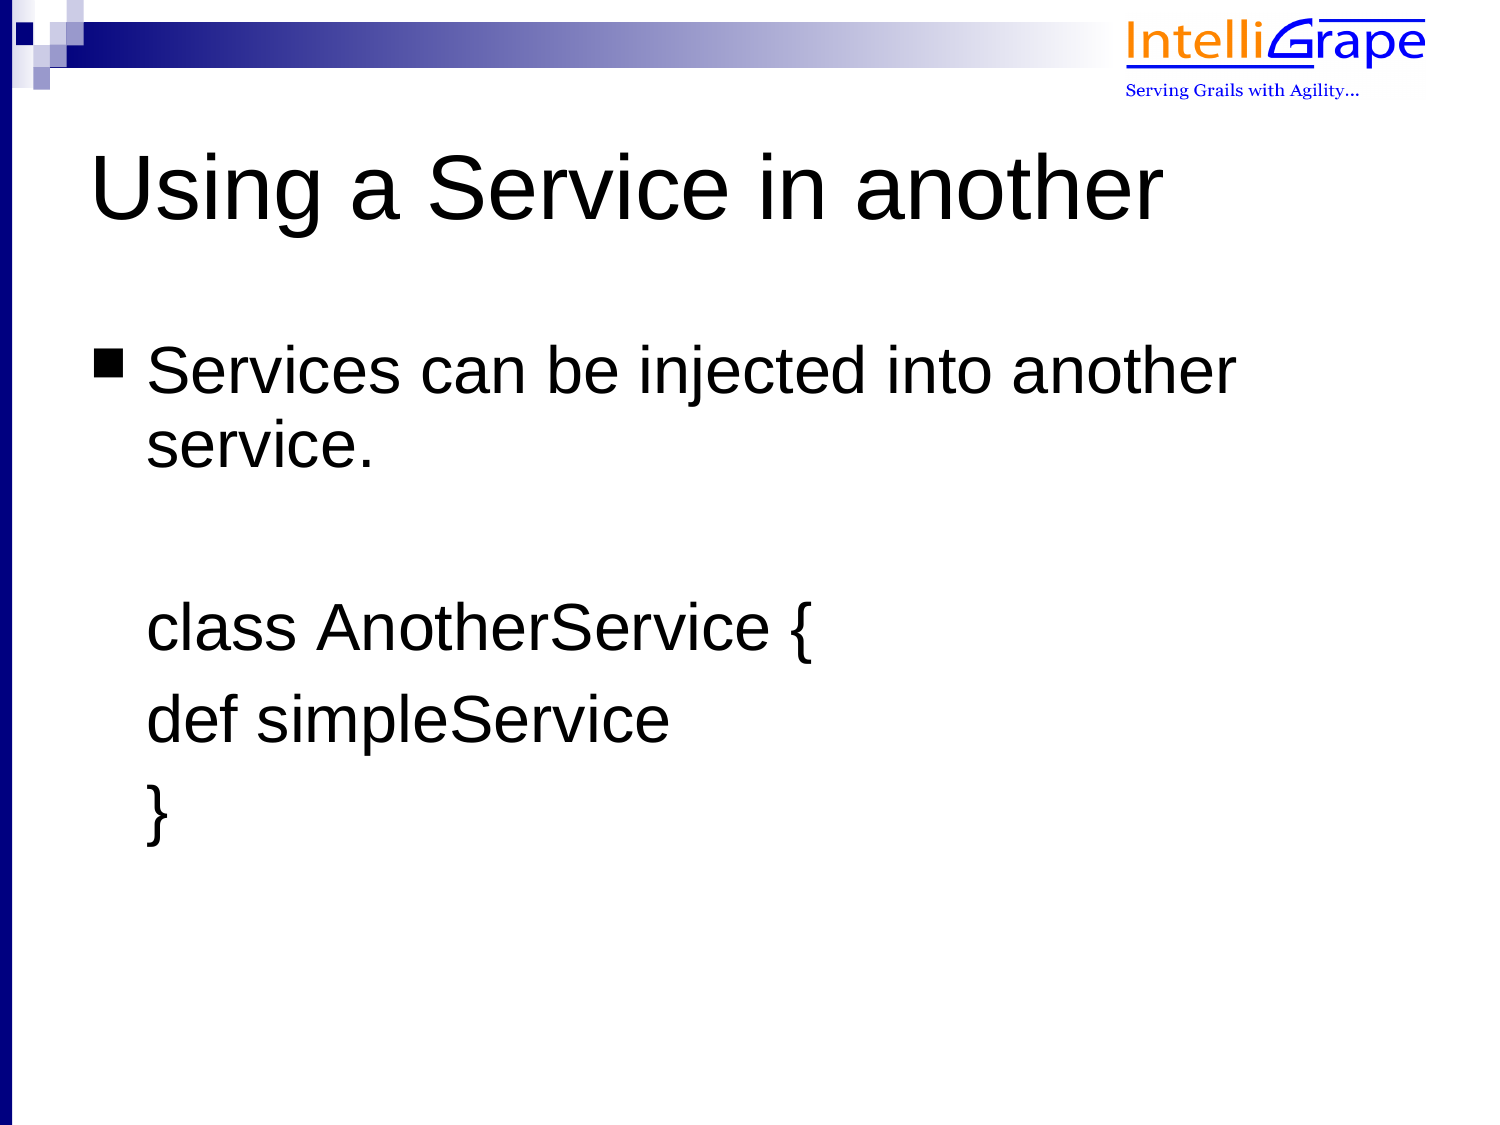

# Using a Service in another
Services can be injected into another service.
class AnotherService {
def simpleService
}